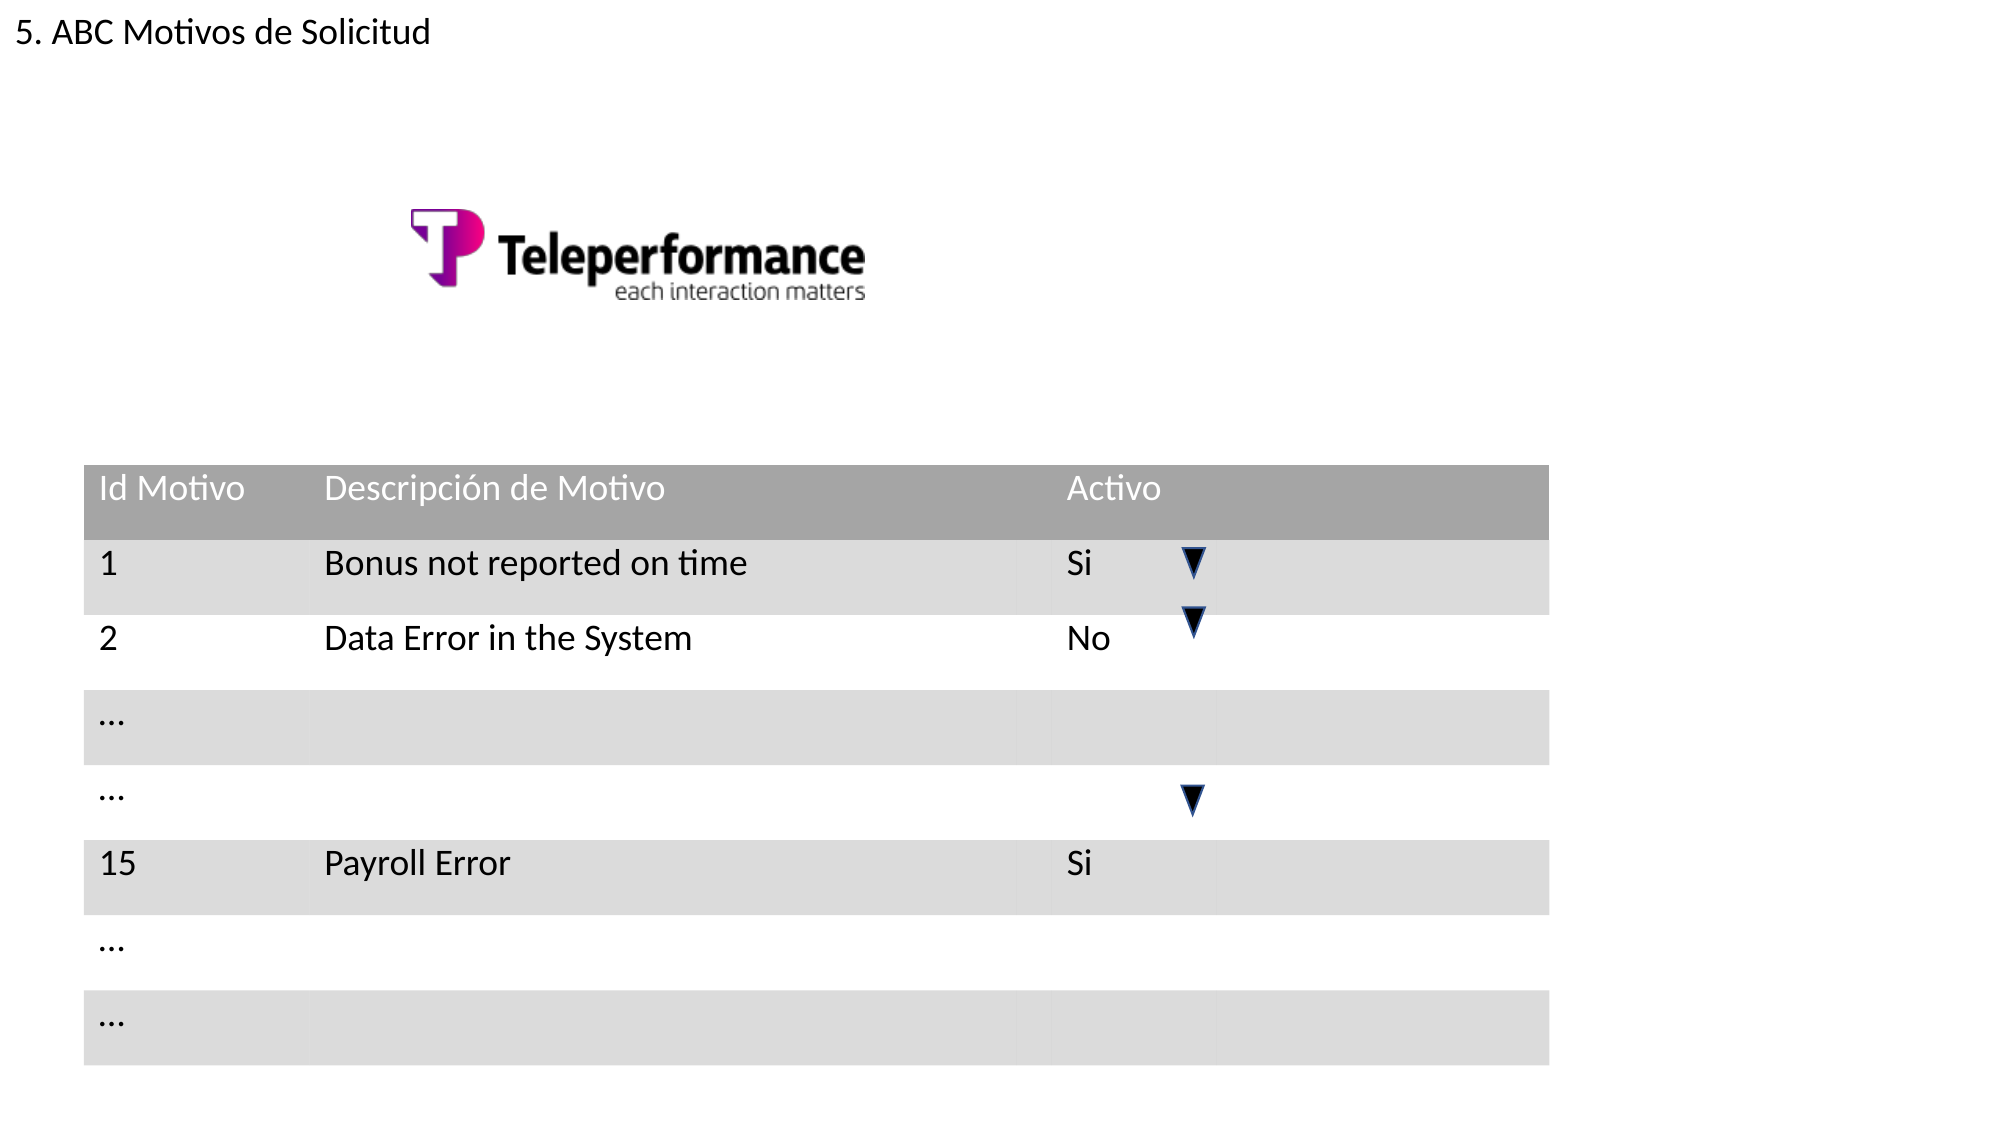

5. ABC Motivos de Solicitud
| Id Motivo | Descripción de Motivo | | Activo | |
| --- | --- | --- | --- | --- |
| 1 | Bonus not reported on time | | Si | |
| 2 | Data Error in the System | | No | |
| … | | | | |
| … | | | | |
| 15 | Payroll Error | | Si | |
| … | | | | |
| … | | | | |